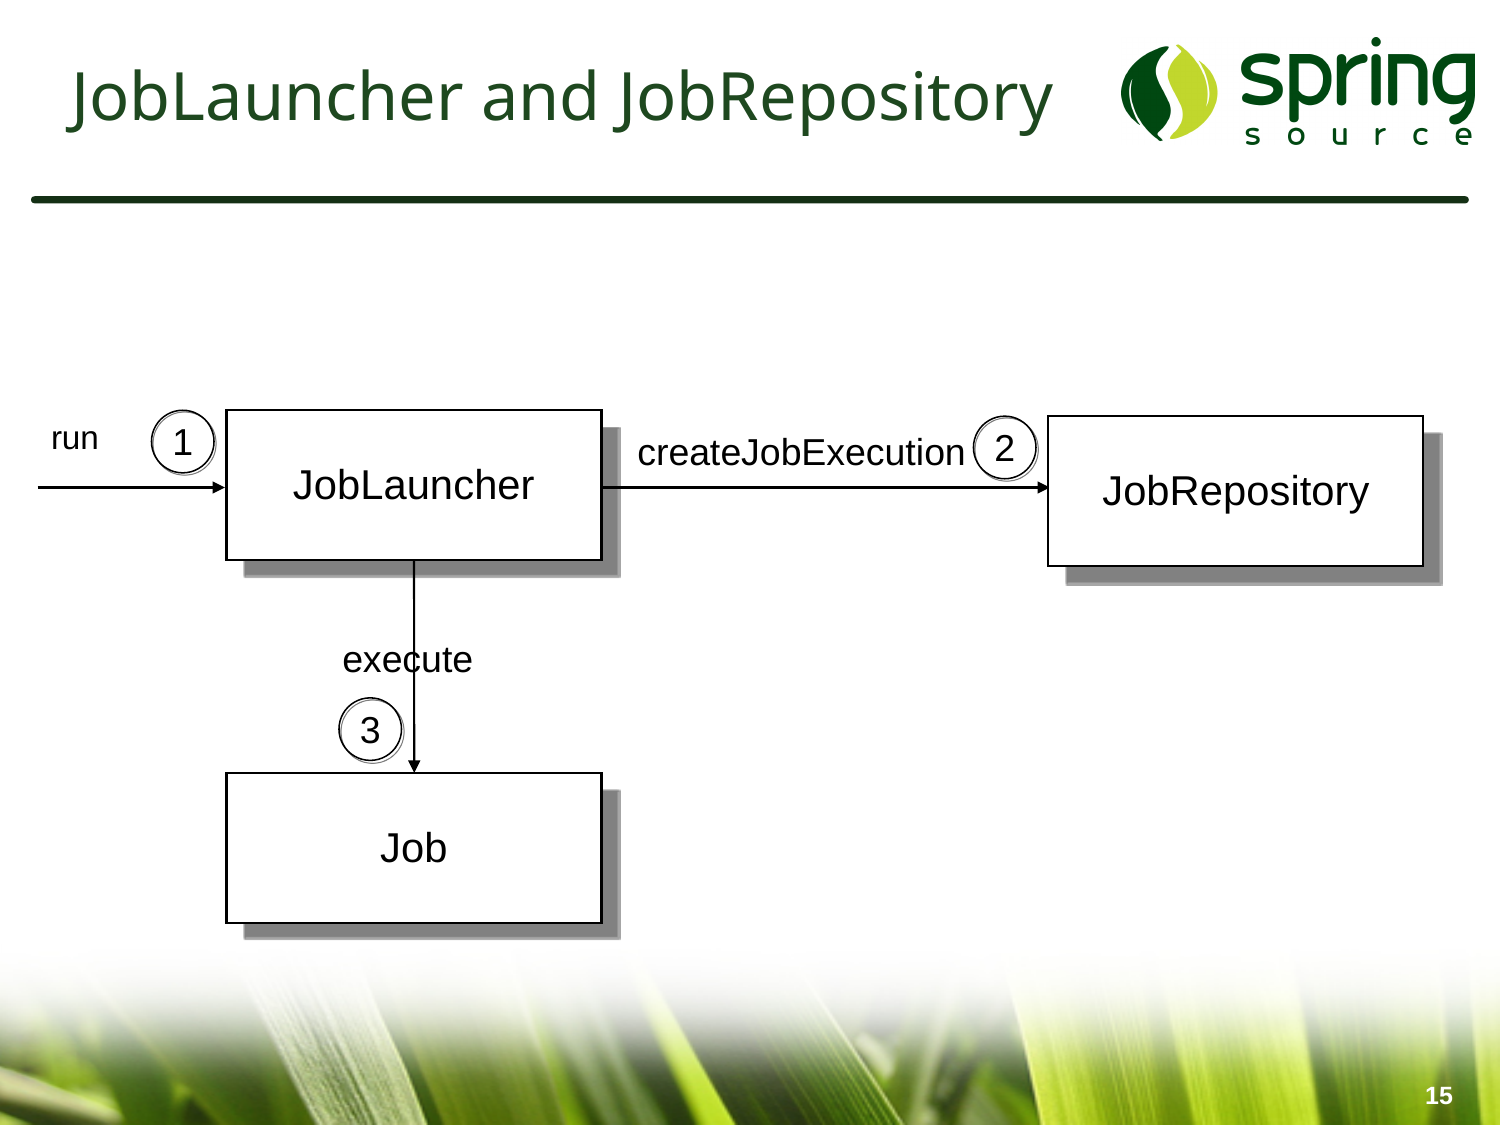

# JobLauncher and JobRepository
1
JobLauncher
run
2
JobRepository
createJobExecution
execute
3
Job